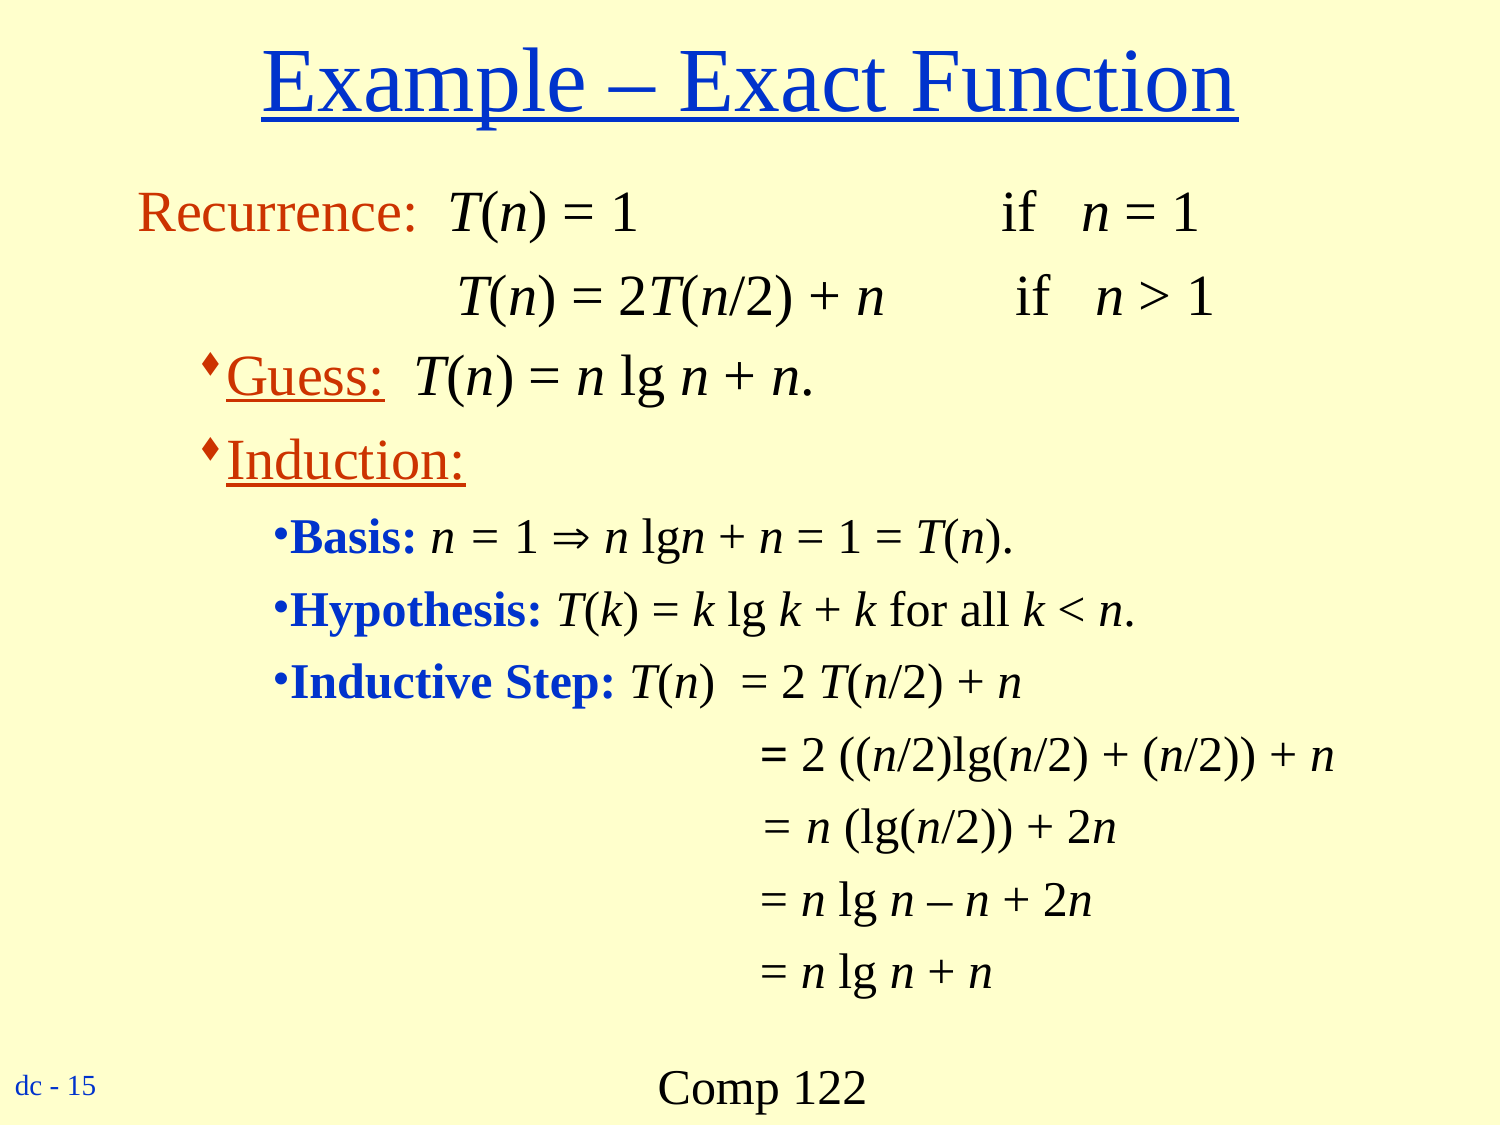

# Example – Exact Function
Recurrence: T(n) = 1 if n = 1
 T(n) = 2T(n/2) + n if n > 1
Guess: T(n) = n lg n + n.
Induction:
Basis: n = 1  n lgn + n = 1 = T(n).
Hypothesis: T(k) = k lg k + k for all k < n.
Inductive Step: T(n) = 2 T(n/2) + n
 = 2 ((n/2)lg(n/2) + (n/2)) + n
 = n (lg(n/2)) + 2n
 = n lg n – n + 2n
 = n lg n + n